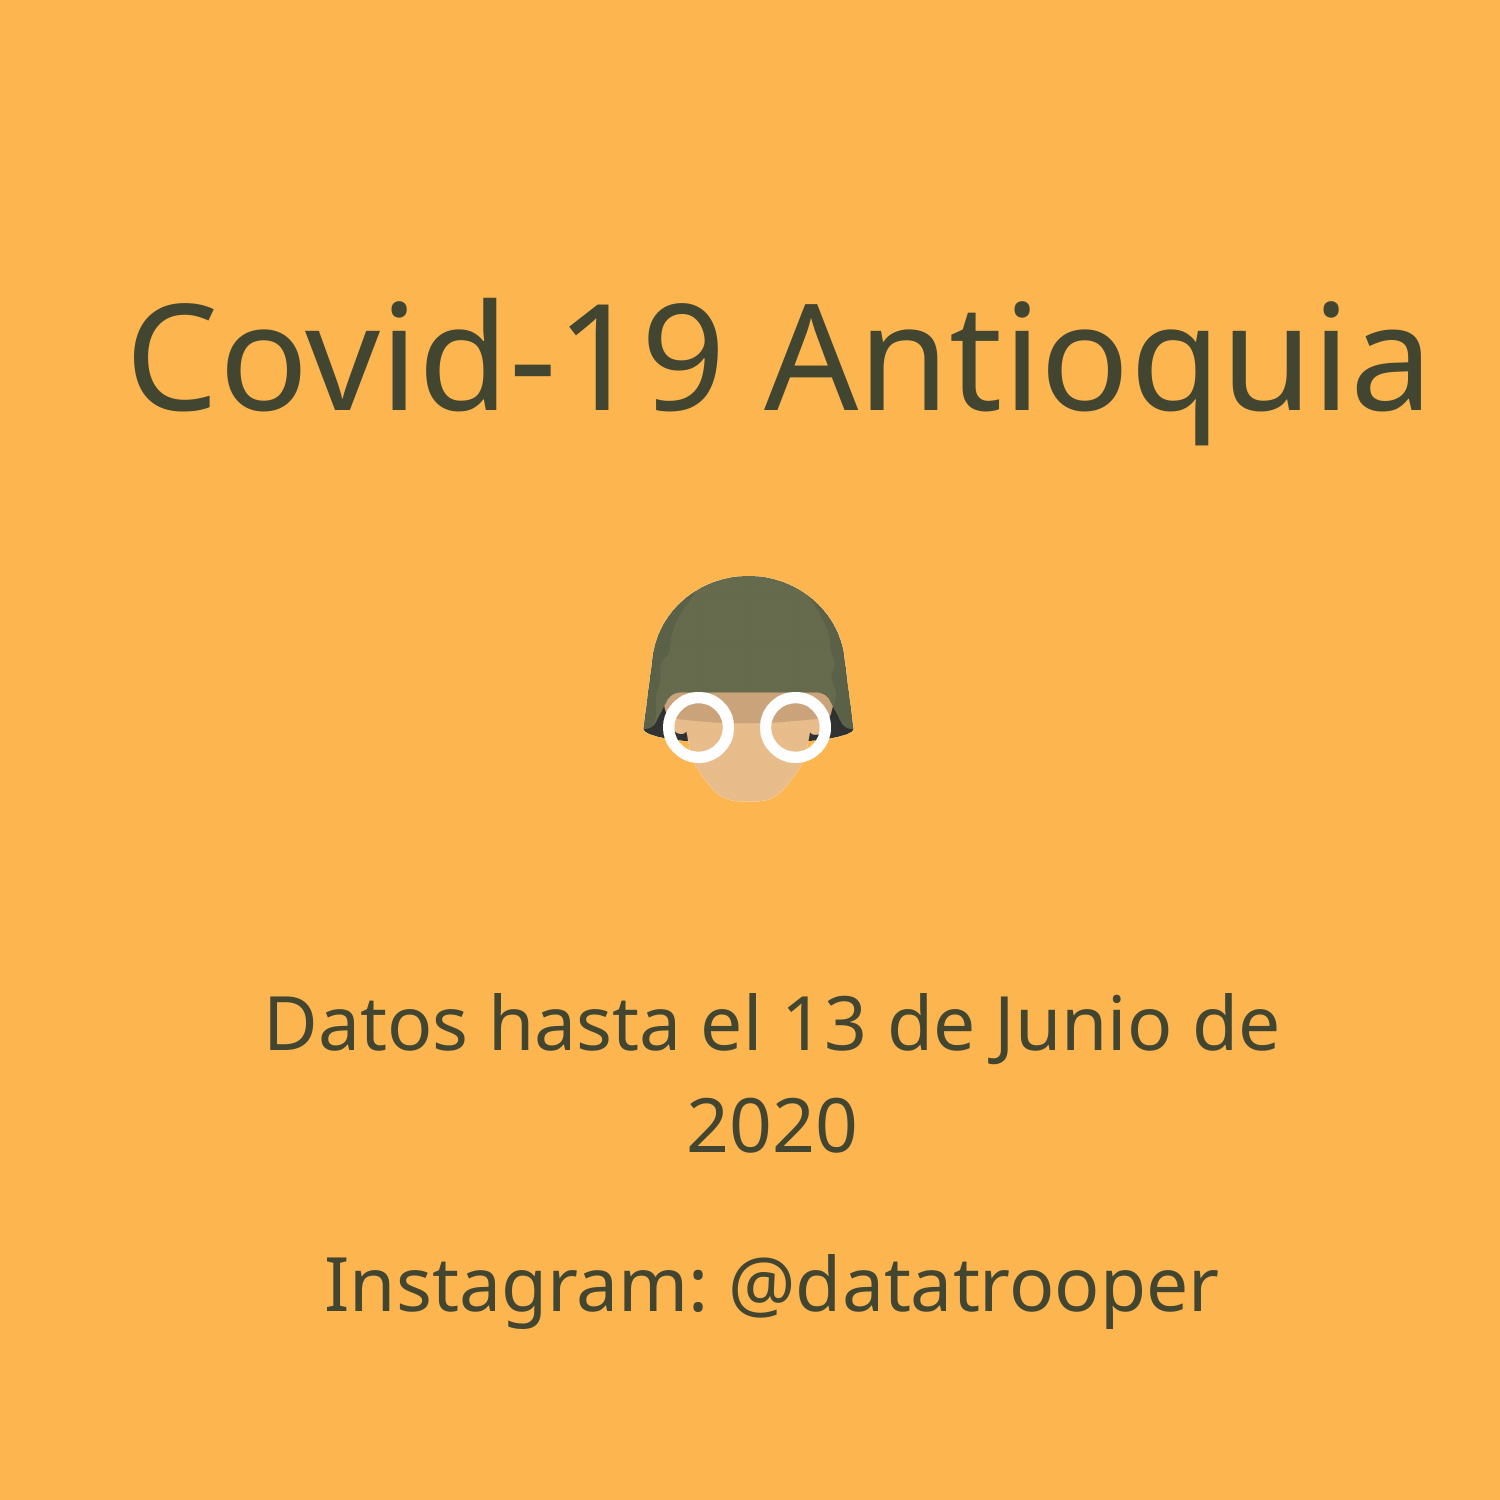

# Covid-19 Antioquia
Datos hasta el 13 de Junio de 2020
Instagram: @datatrooper